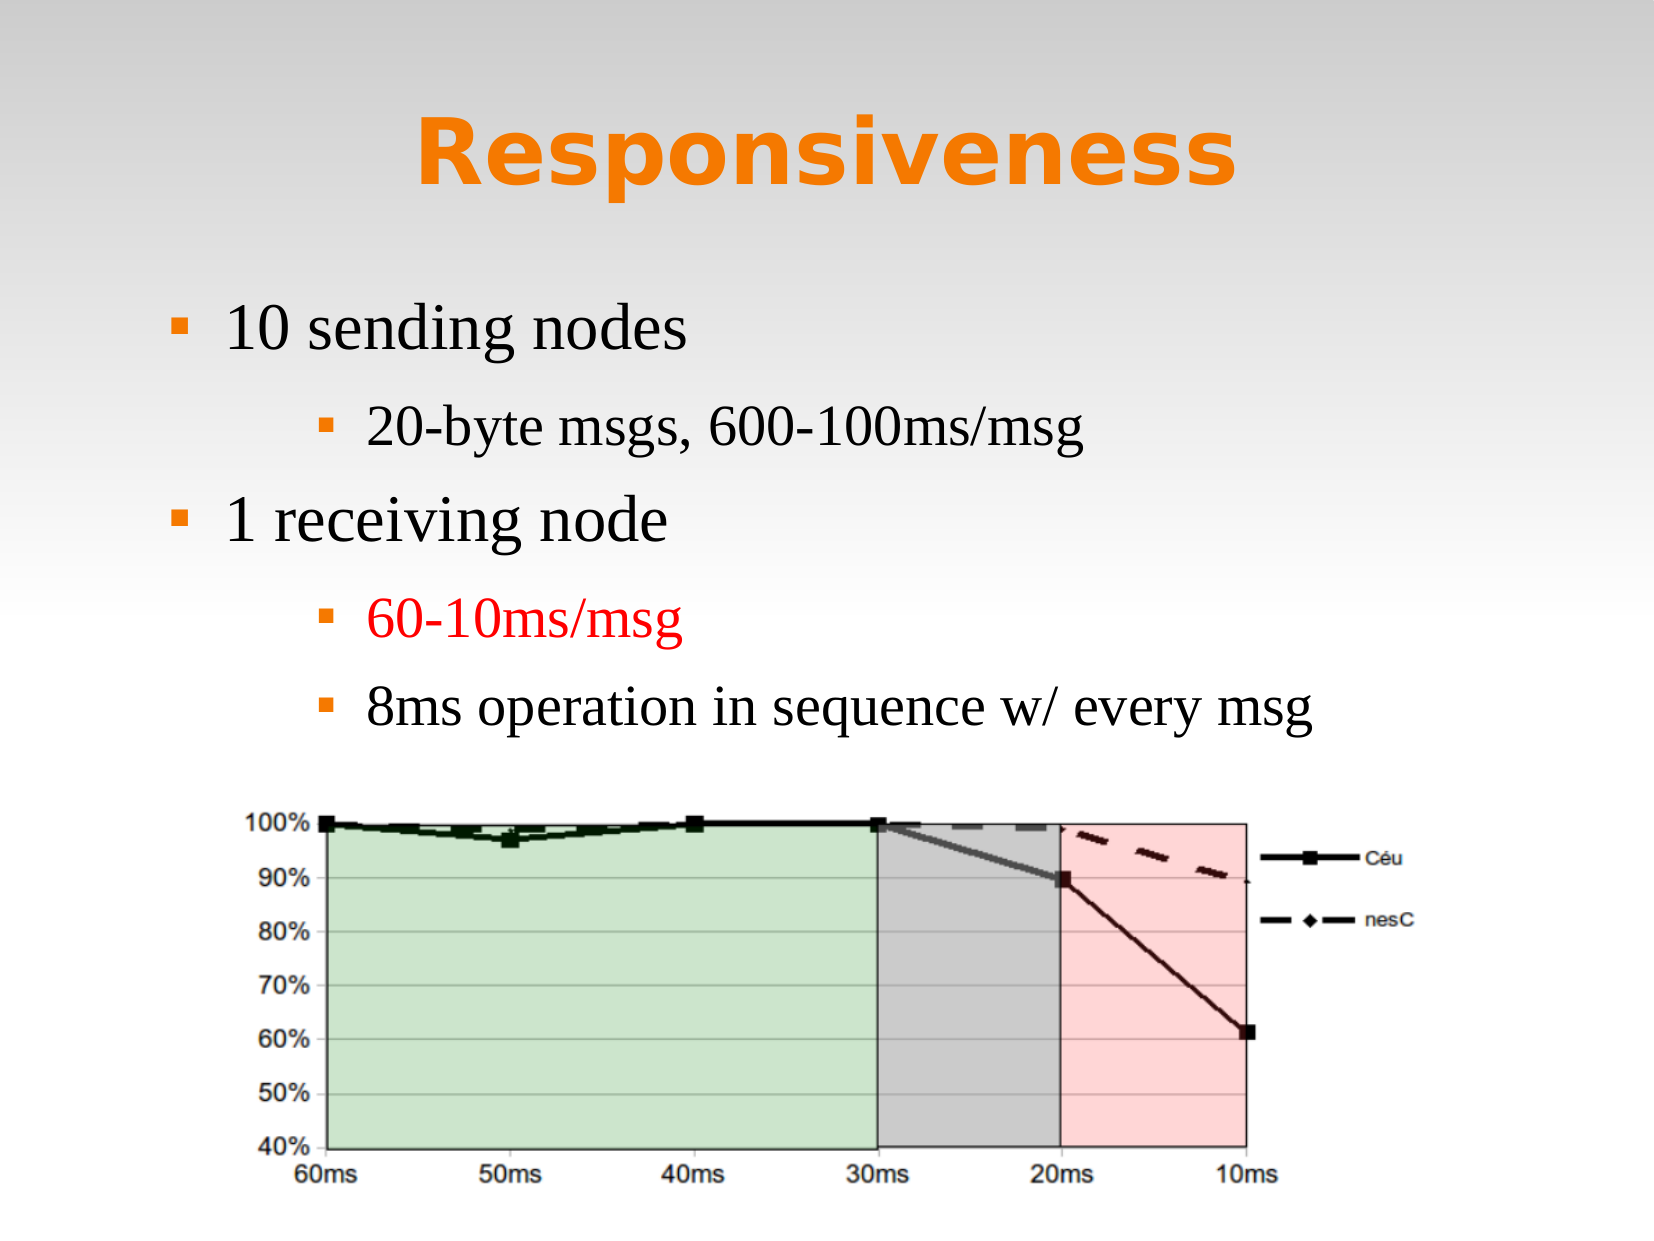

# Responsiveness
10 sending nodes
20-byte msgs, 600-100ms/msg
1 receiving node
60-10ms/msg
8ms operation in sequence w/ every msg